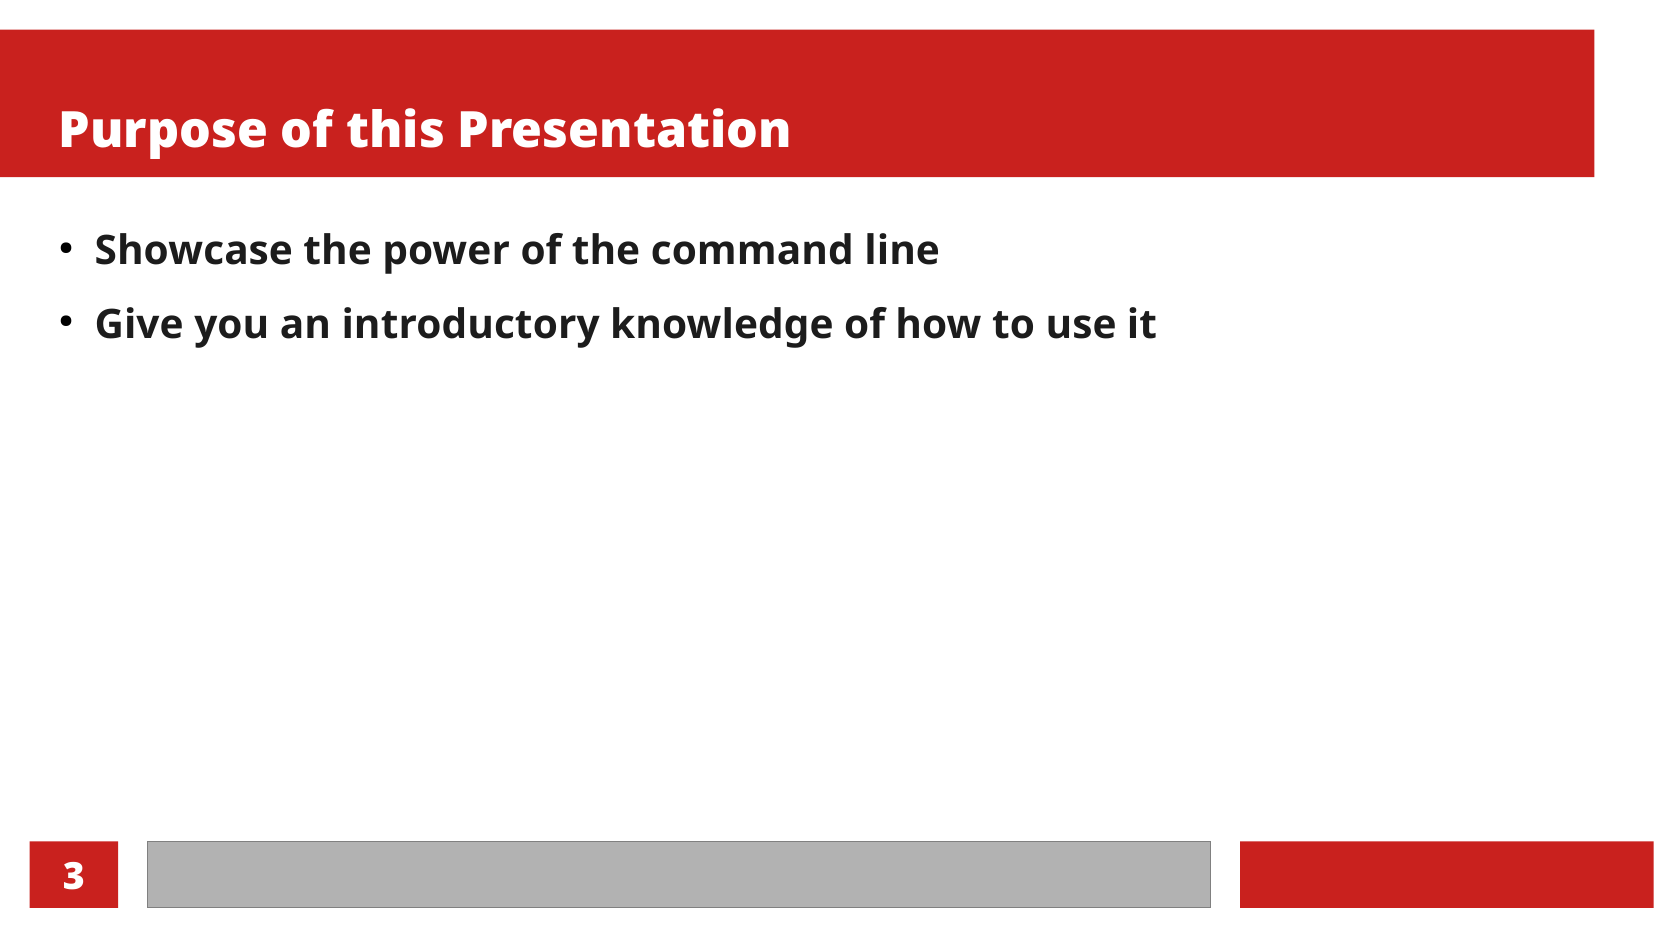

# Purpose of this Presentation
Showcase the power of the command line
Give you an introductory knowledge of how to use it
3